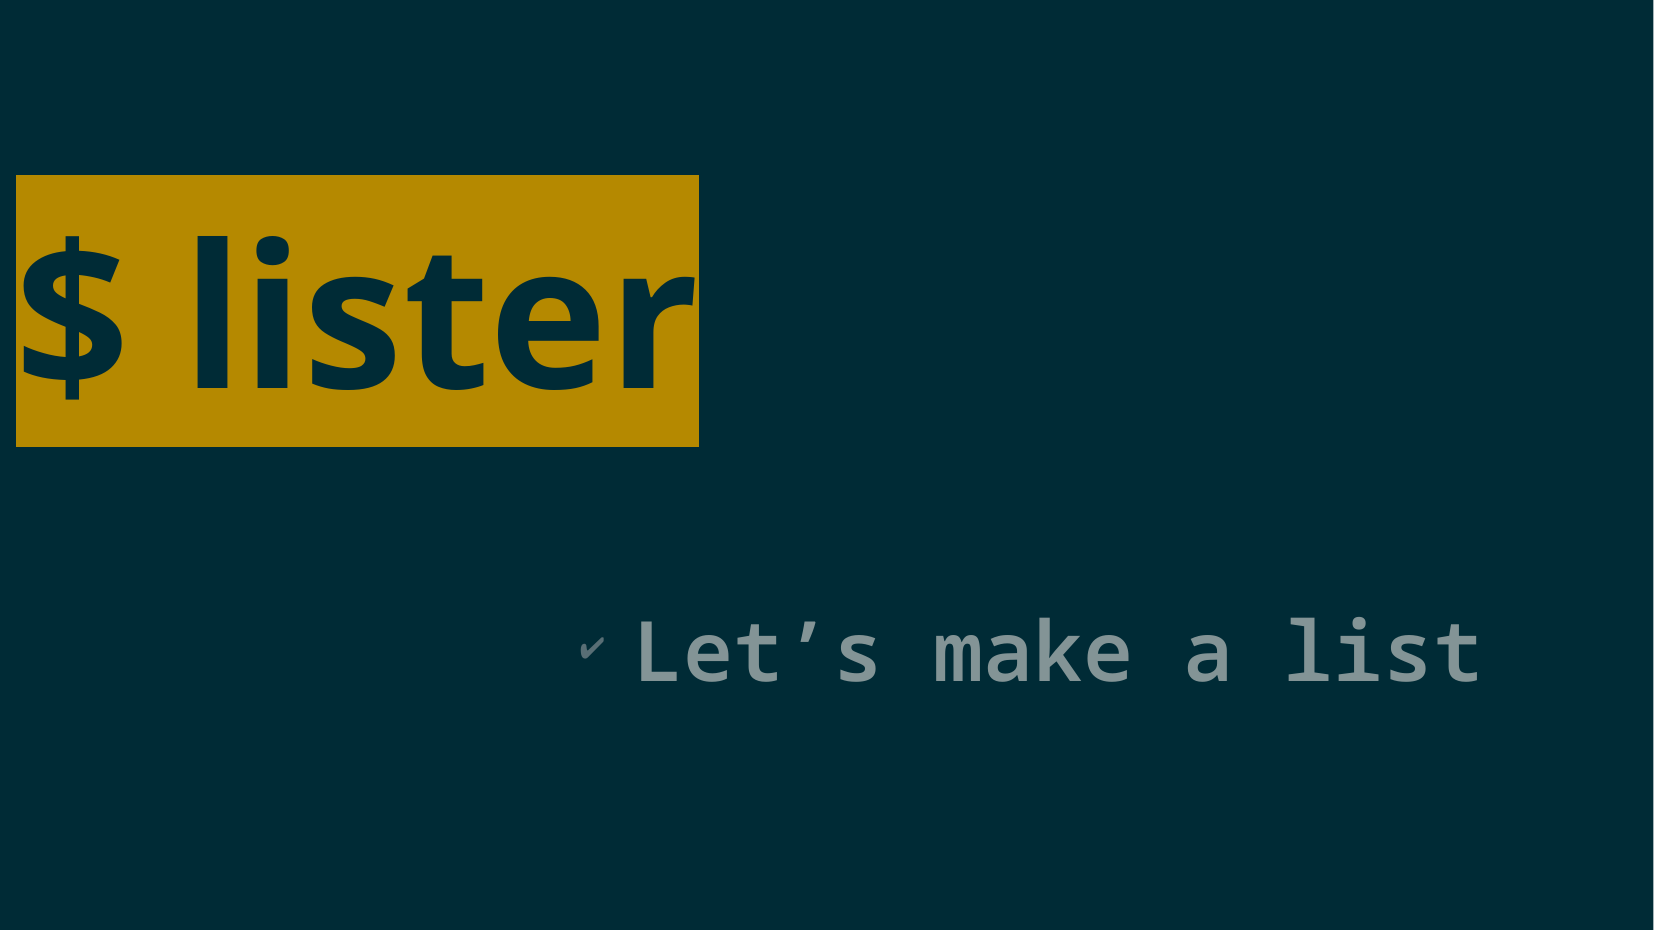

# $ lister
Let’s make a list